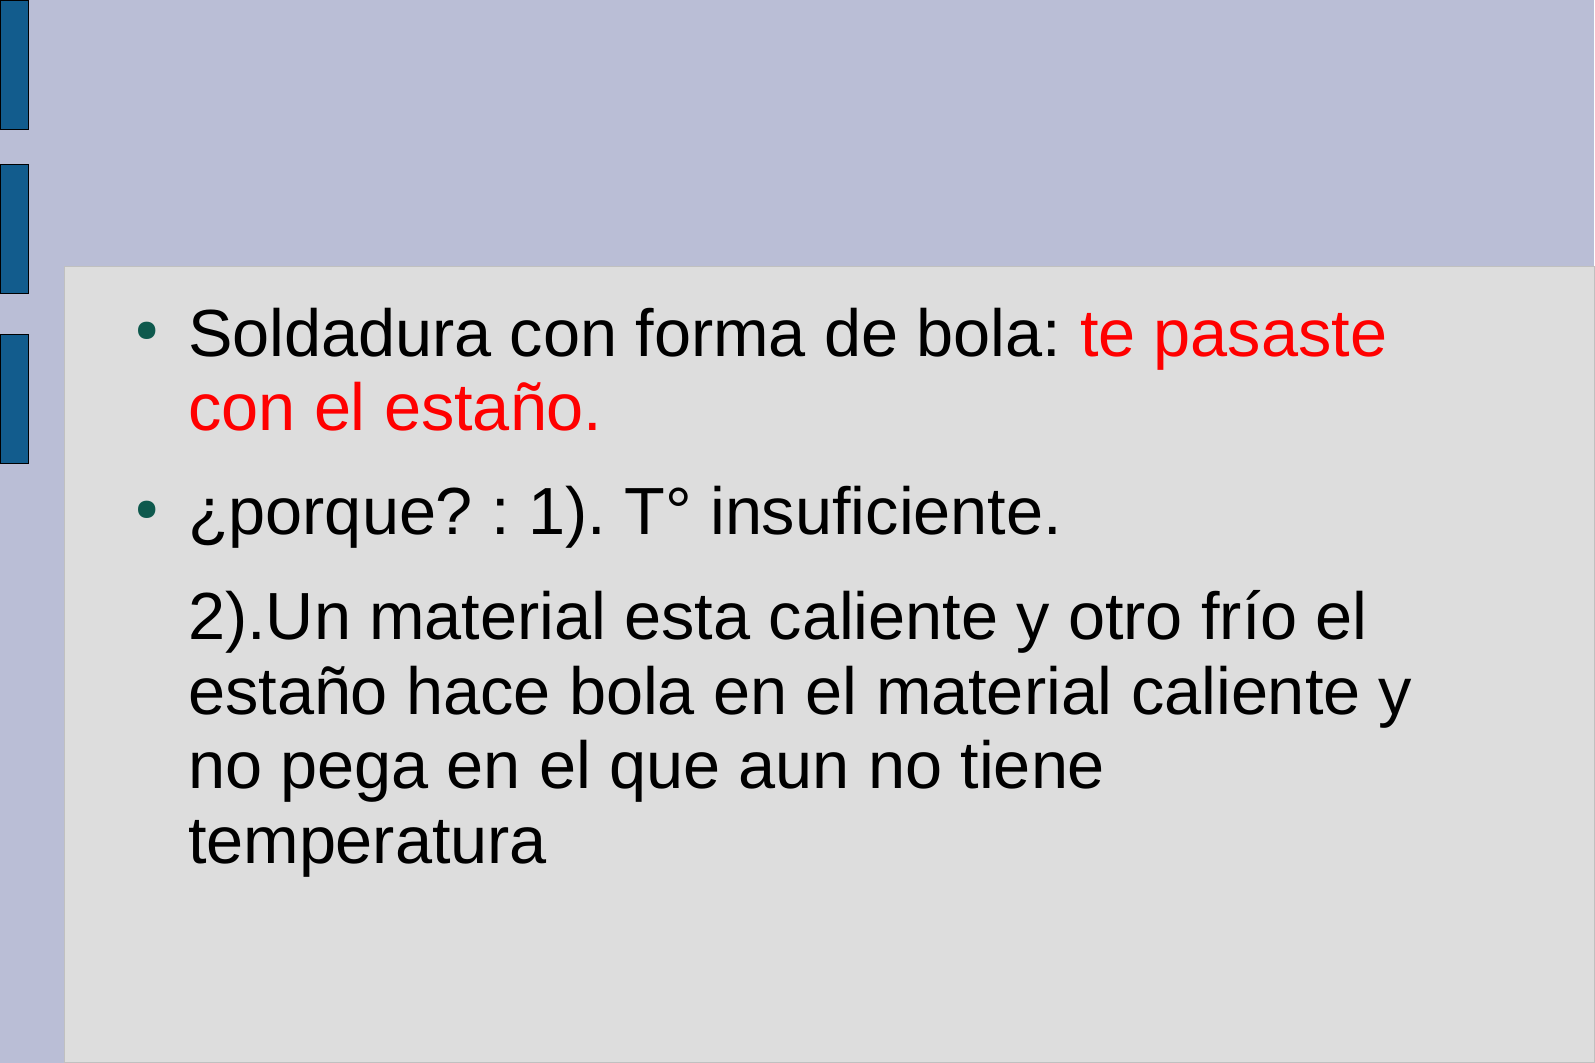

#
Soldadura con forma de bola: te pasaste con el estaño.
¿porque? : 1). T° insuficiente.
2).Un material esta caliente y otro frío el estaño hace bola en el material caliente y no pega en el que aun no tiene temperatura